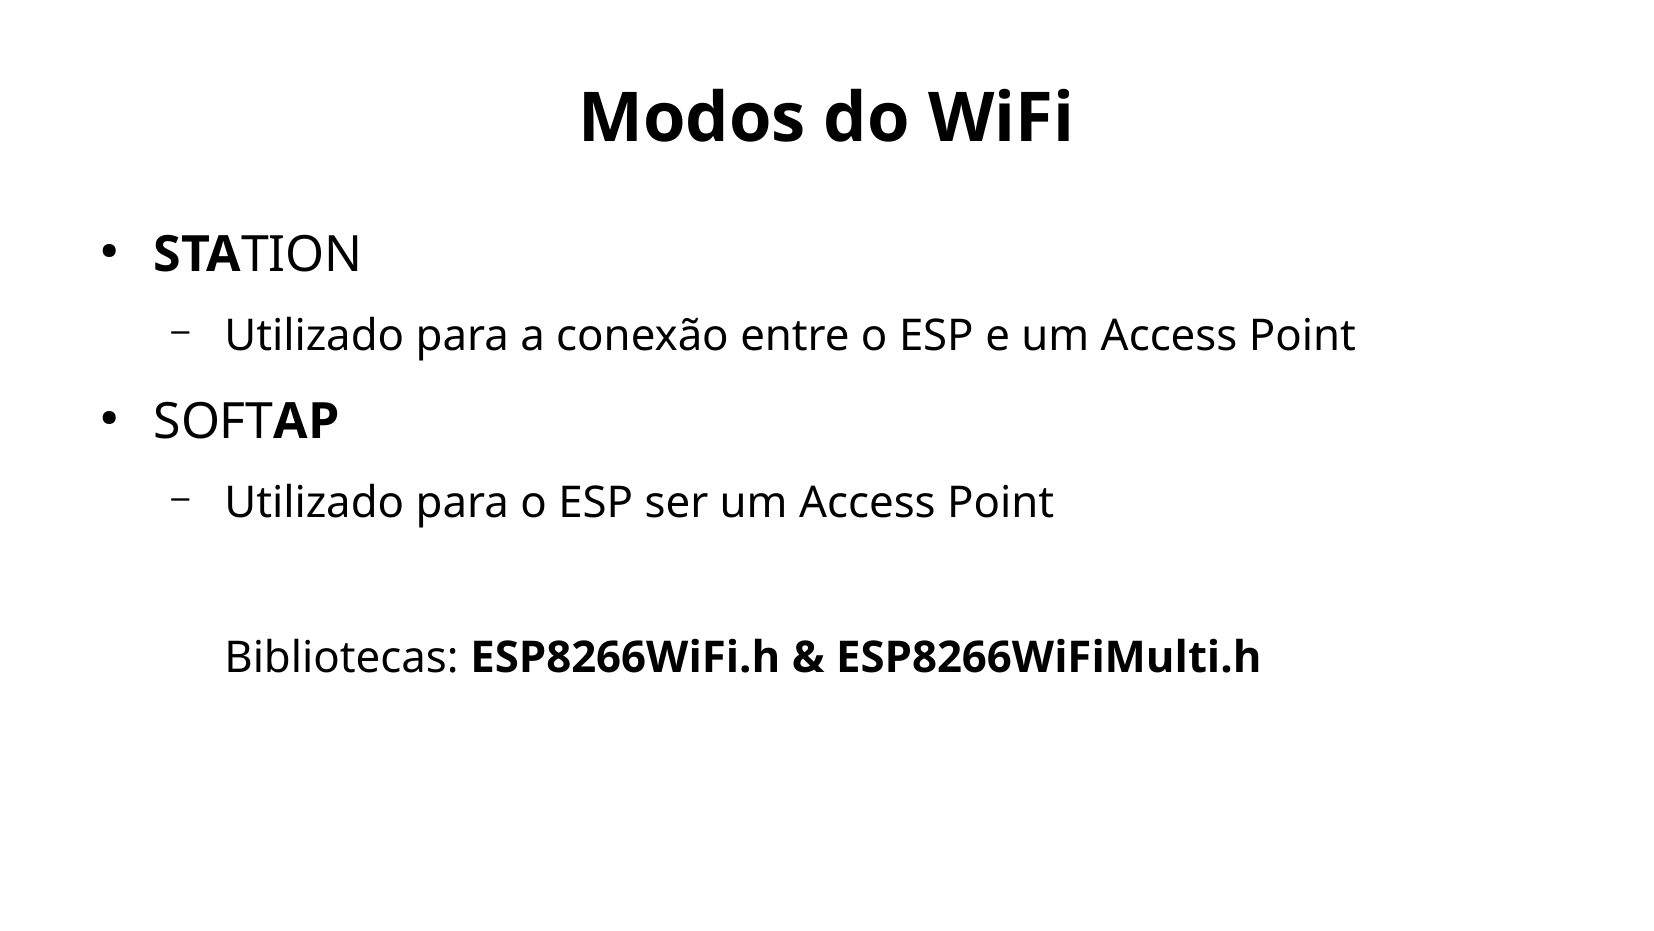

# Modos do WiFi
STATION
Utilizado para a conexão entre o ESP e um Access Point
SOFTAP
Utilizado para o ESP ser um Access Point
Bibliotecas: ESP8266WiFi.h & ESP8266WiFiMulti.h